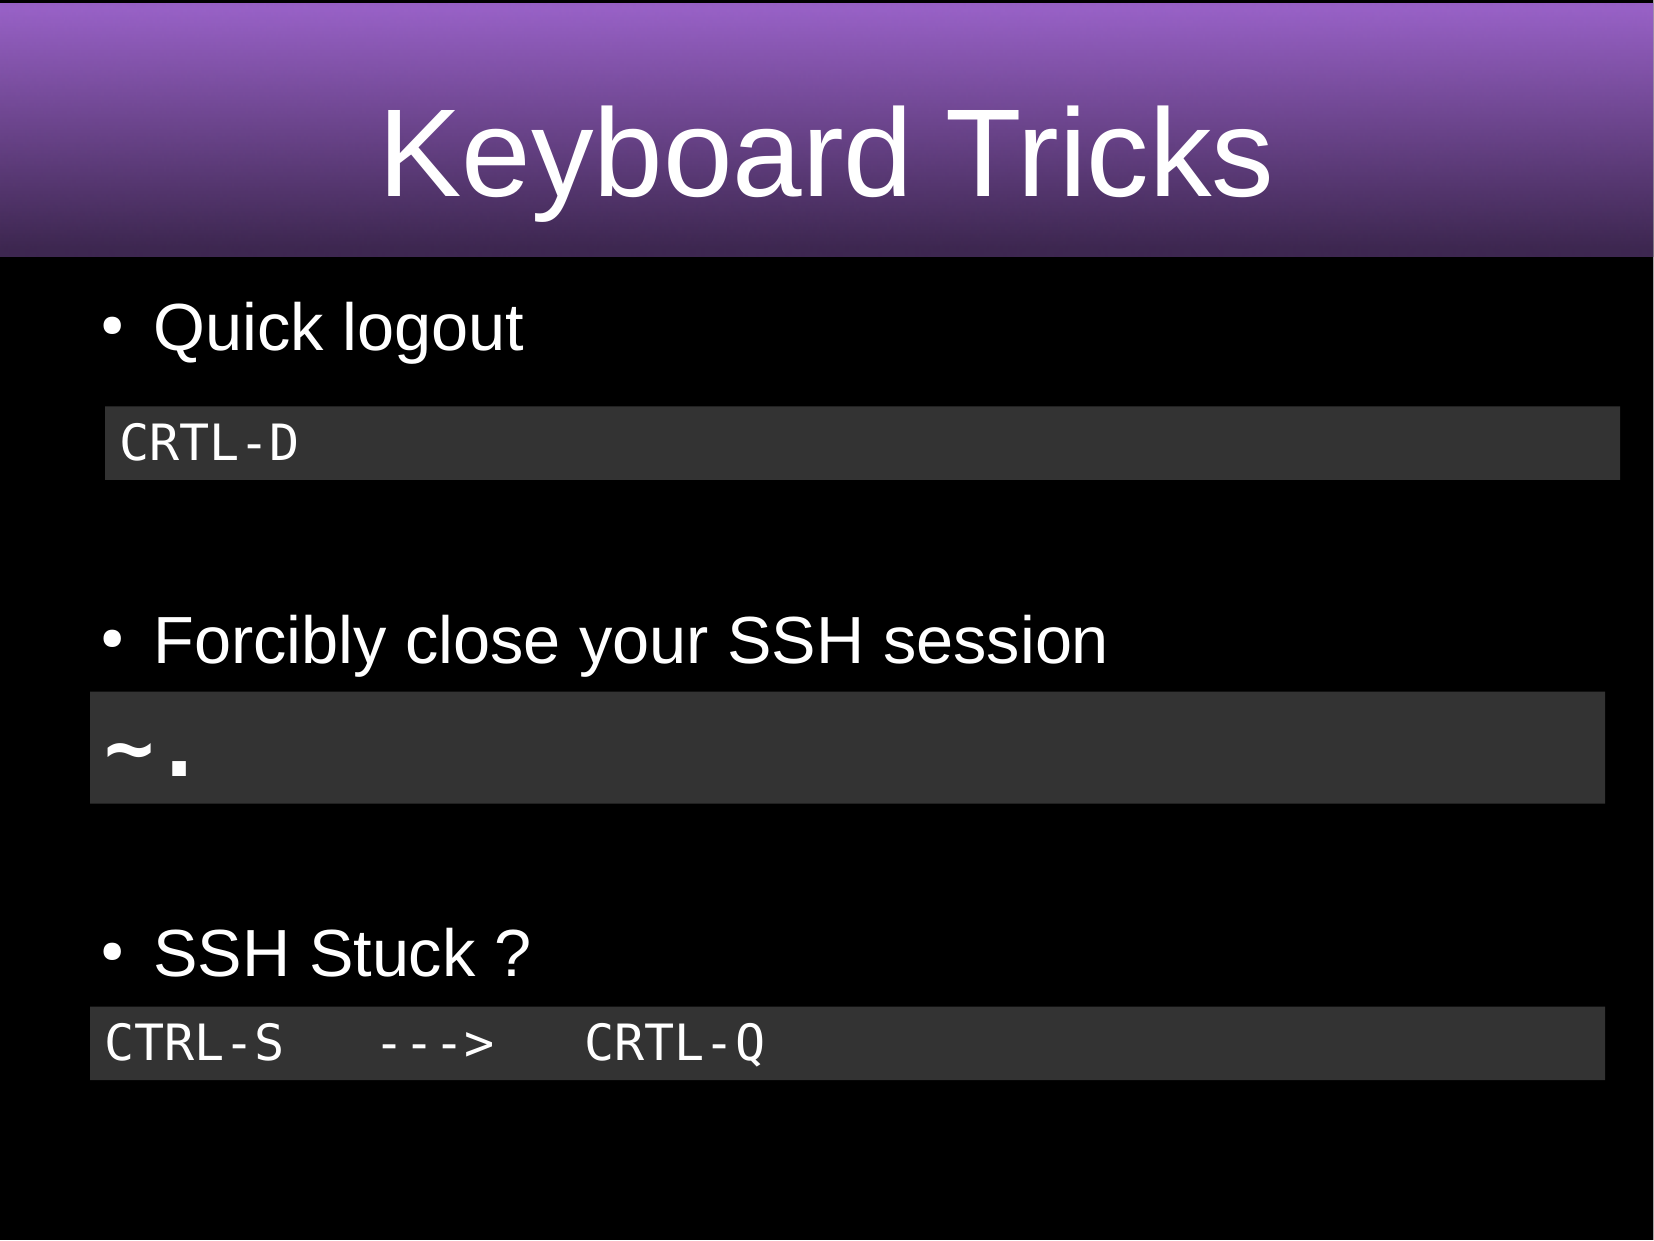

# Keyboard Tricks
Quick logout
Forcibly close your SSH session
SSH Stuck ?
CRTL-D
~.
CTRL-S ---> CRTL-Q